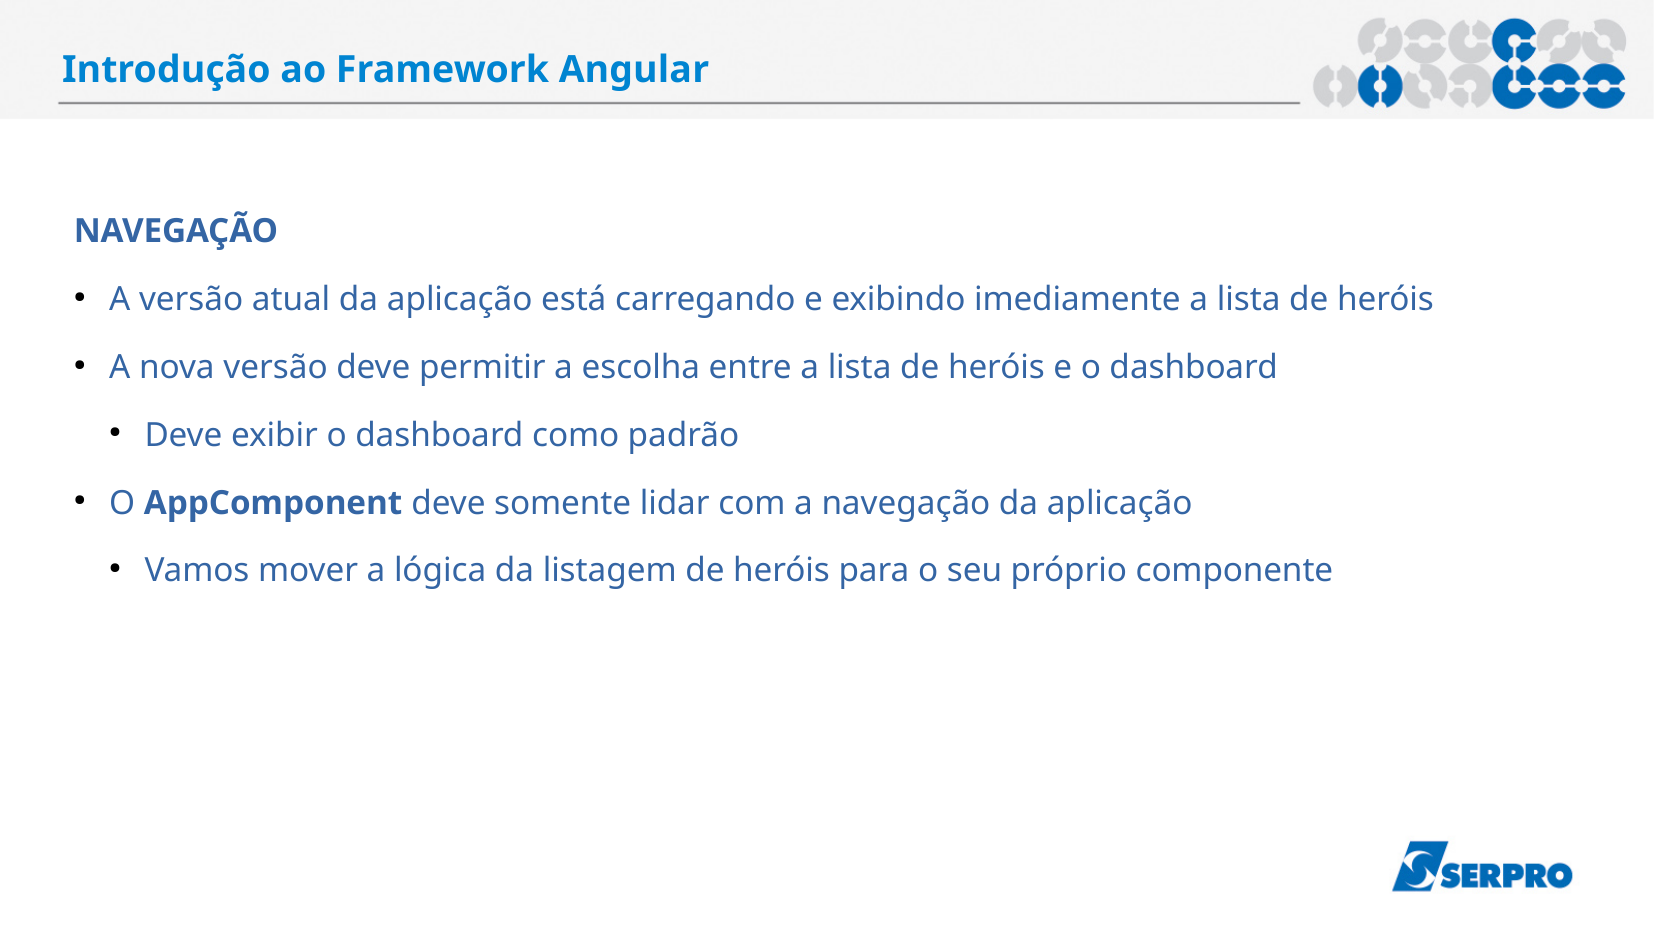

Introdução ao Framework Angular
NAVEGAÇÃO
A versão atual da aplicação está carregando e exibindo imediamente a lista de heróis
A nova versão deve permitir a escolha entre a lista de heróis e o dashboard
Deve exibir o dashboard como padrão
O AppComponent deve somente lidar com a navegação da aplicação
Vamos mover a lógica da listagem de heróis para o seu próprio componente